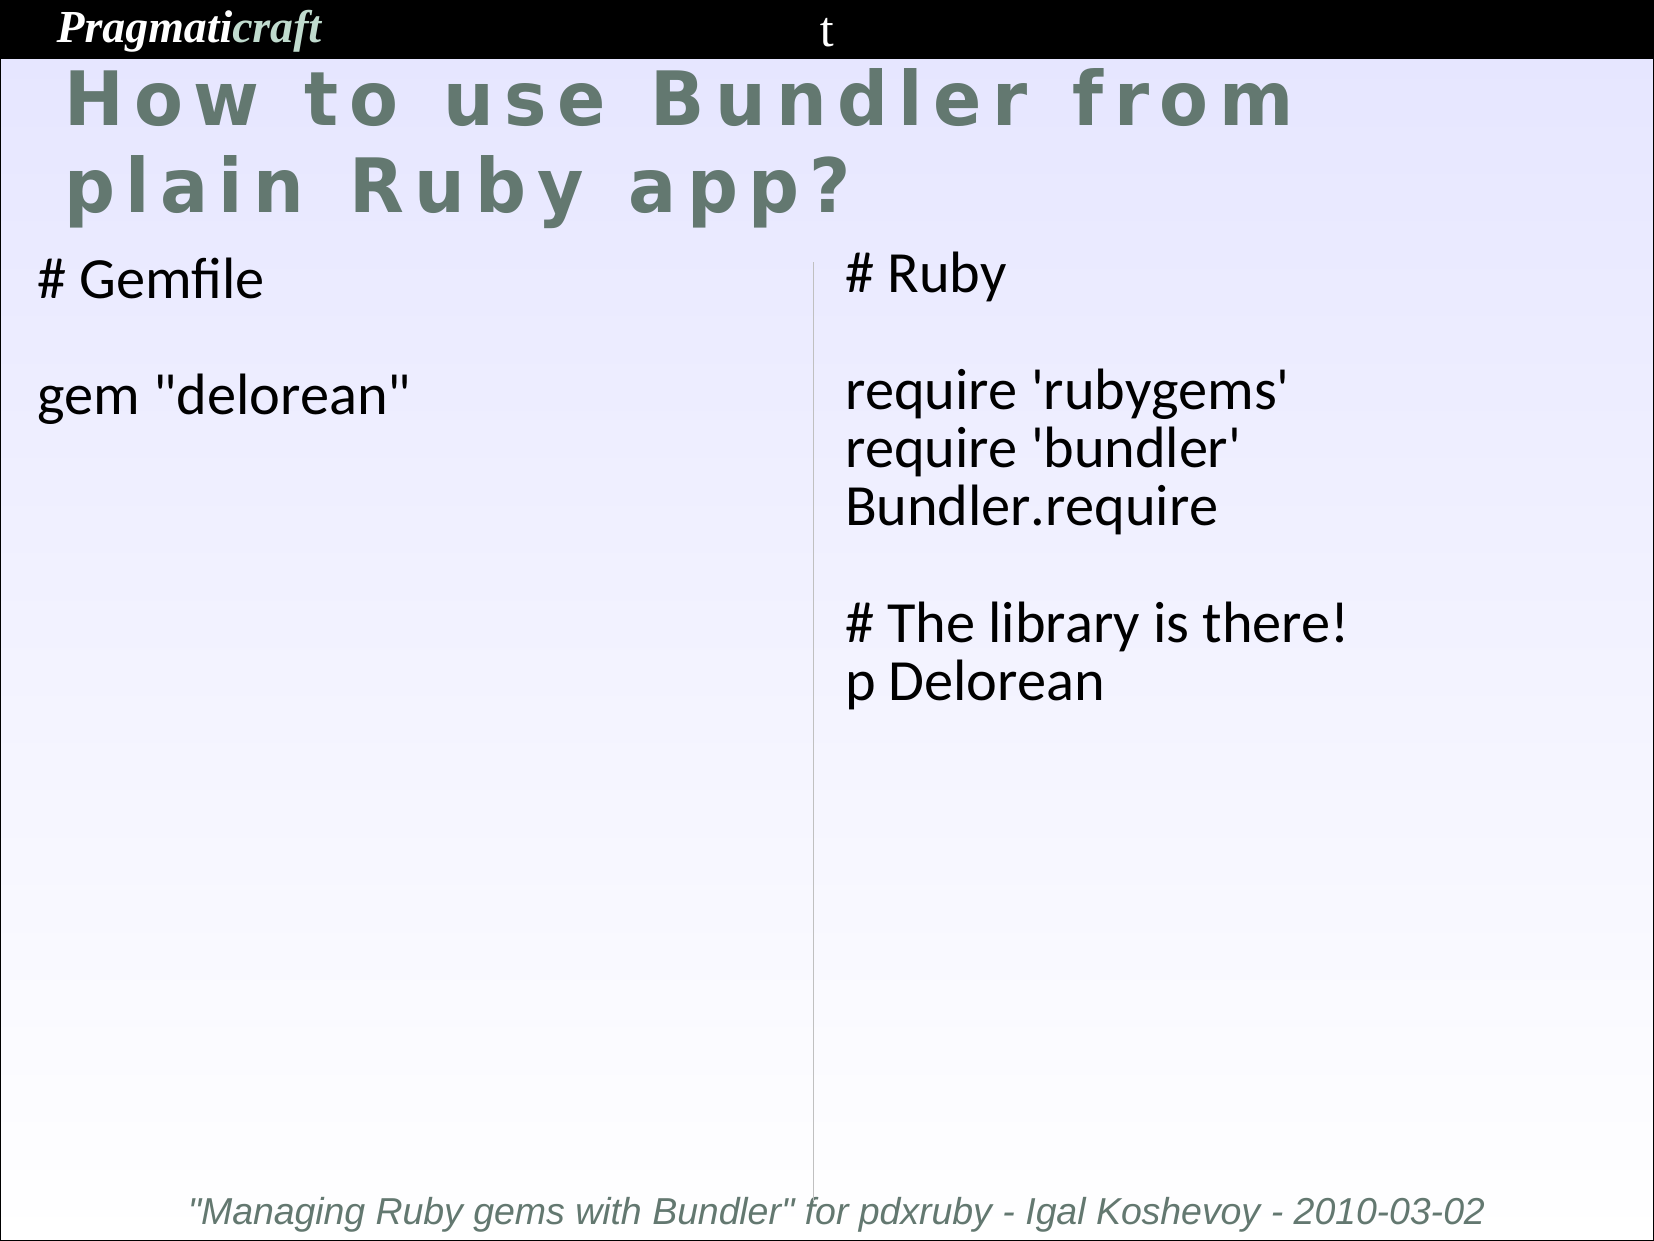

# How to use Bundler from plain Ruby app?
# Ruby
require 'rubygems'
require 'bundler'
Bundler.require
# The library is there!
p Delorean
# Gemfile
gem "delorean"